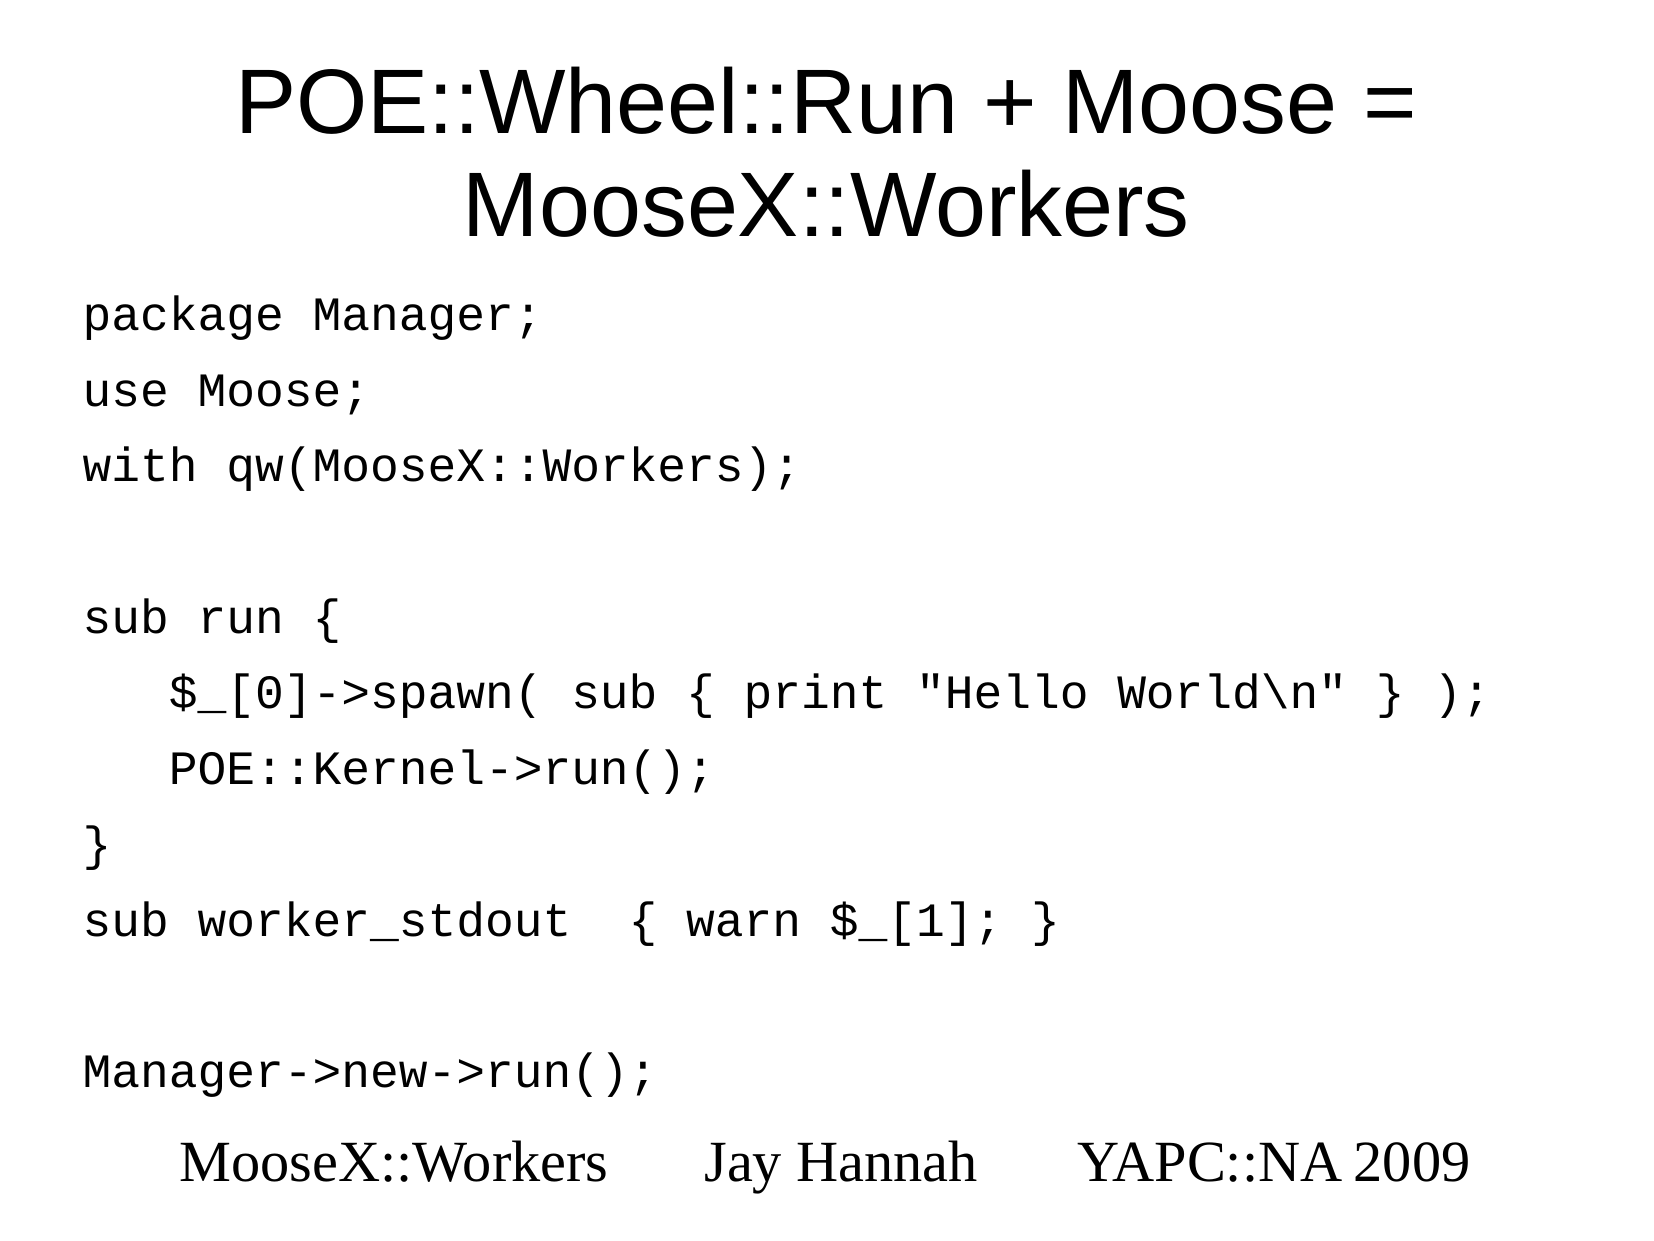

# POE::Wheel::Run + Moose = MooseX::Workers
package Manager;
use Moose;
with qw(MooseX::Workers);
sub run {
 $_[0]->spawn( sub { print "Hello World\n" } );
 POE::Kernel->run();
}
sub worker_stdout { warn $_[1]; }
Manager->new->run();